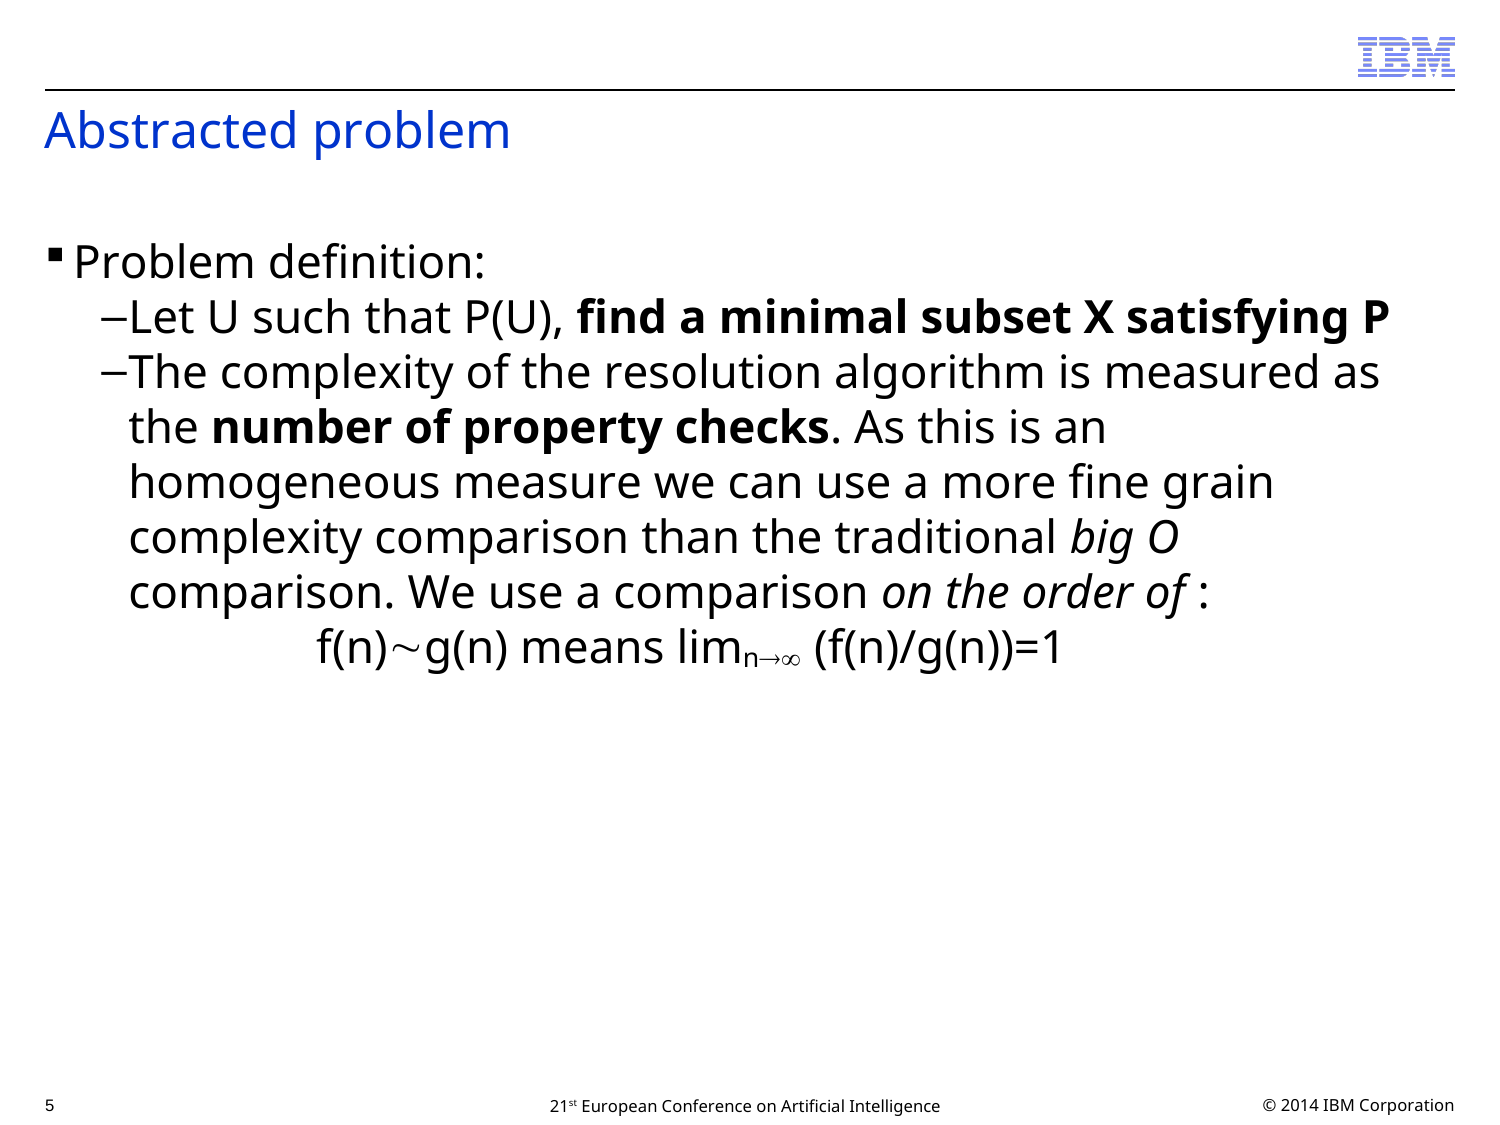

# Abstracted problem
Problem definition:
Let U such that P(U), find a minimal subset X satisfying P
The complexity of the resolution algorithm is measured as the number of property checks. As this is an homogeneous measure we can use a more fine grain complexity comparison than the traditional big O comparison. We use a comparison on the order of :
 		f(n)g(n) means limn (f(n)/g(n))=1
5